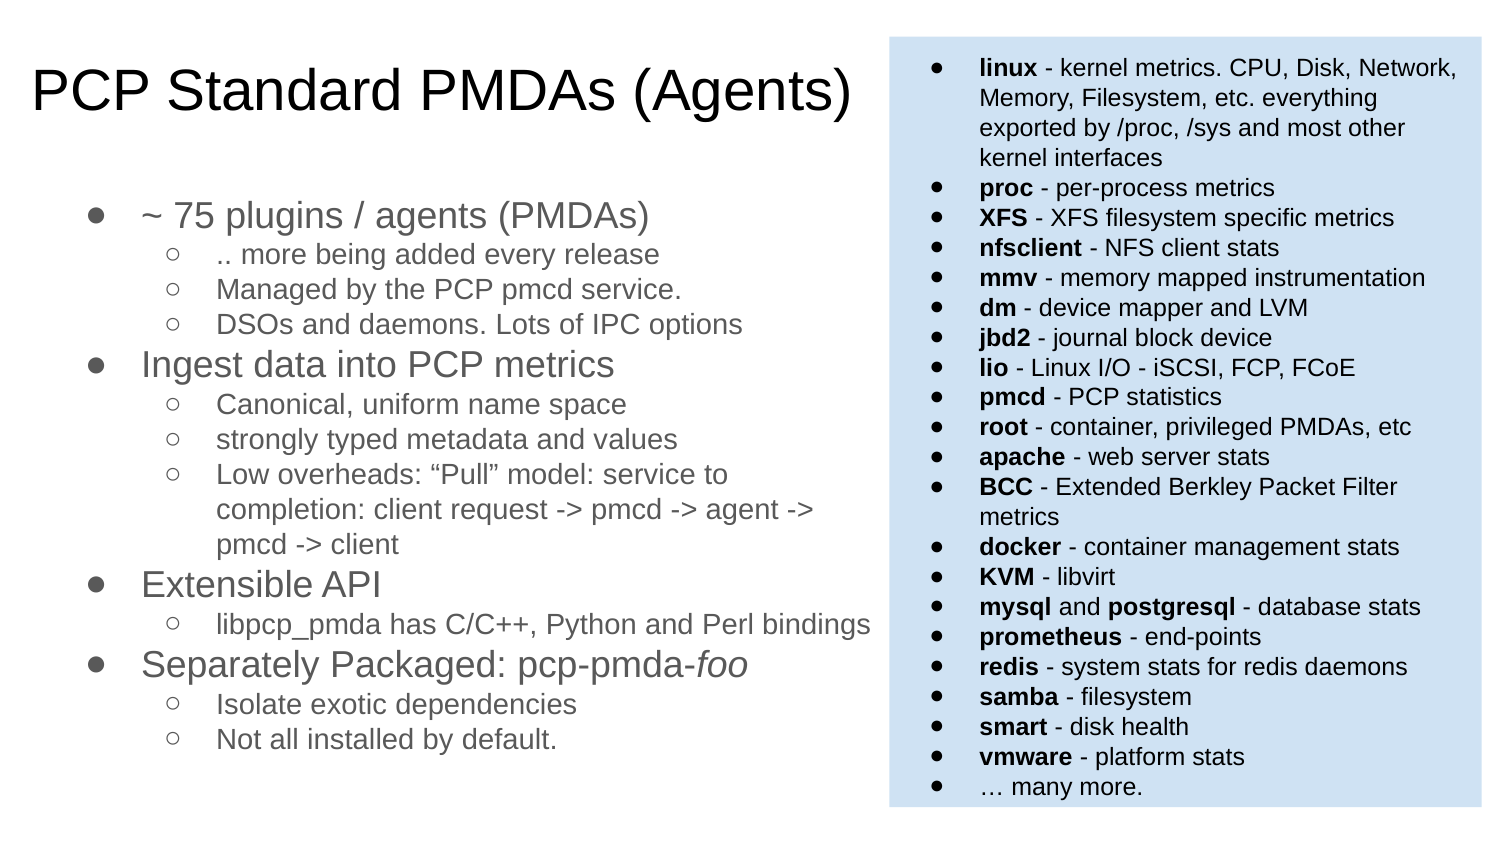

# PCP Standard PMDAs (Agents)
linux - kernel metrics. CPU, Disk, Network, Memory, Filesystem, etc. everything exported by /proc, /sys and most other kernel interfaces
proc - per-process metrics
XFS - XFS filesystem specific metrics
nfsclient - NFS client stats
mmv - memory mapped instrumentation
dm - device mapper and LVM
jbd2 - journal block device
lio - Linux I/O - iSCSI, FCP, FCoE
pmcd - PCP statistics
root - container, privileged PMDAs, etc
apache - web server stats
BCC - Extended Berkley Packet Filter metrics
docker - container management stats
KVM - libvirt
mysql and postgresql - database stats
prometheus - end-points
redis - system stats for redis daemons
samba - filesystem
smart - disk health
vmware - platform stats
… many more.
~ 75 plugins / agents (PMDAs)
.. more being added every release
Managed by the PCP pmcd service.
DSOs and daemons. Lots of IPC options
Ingest data into PCP metrics
Canonical, uniform name space
strongly typed metadata and values
Low overheads: “Pull” model: service to completion: client request -> pmcd -> agent -> pmcd -> client
Extensible API
libpcp_pmda has C/C++, Python and Perl bindings
Separately Packaged: pcp-pmda-foo
Isolate exotic dependencies
Not all installed by default.